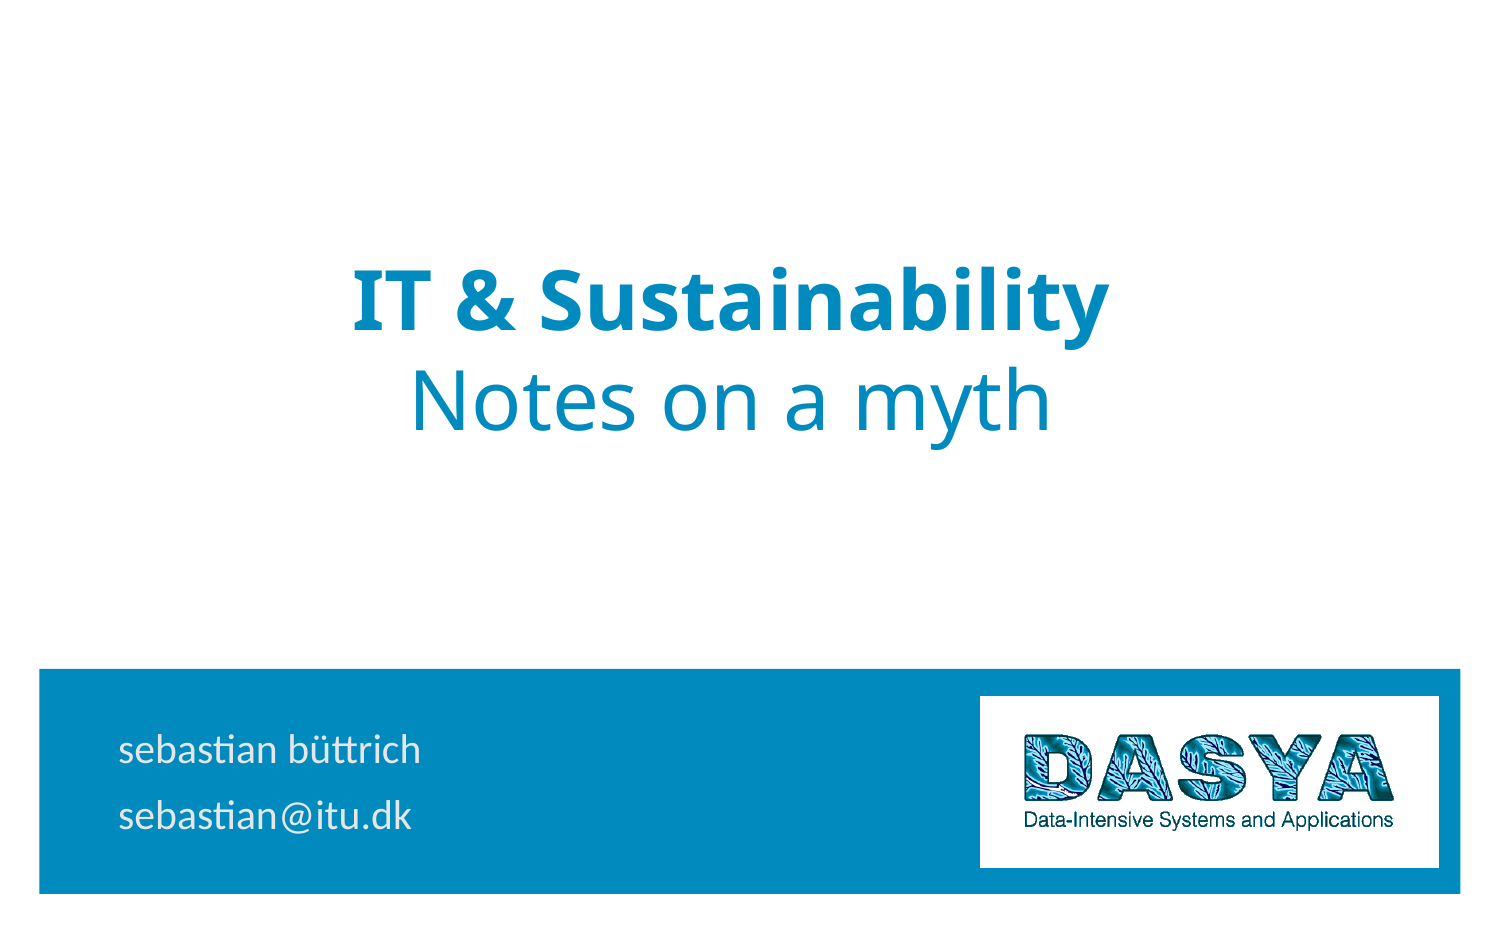

IT & Sustainability
Notes on a myth
# sebastian büttrich
sebastian@itu.dk